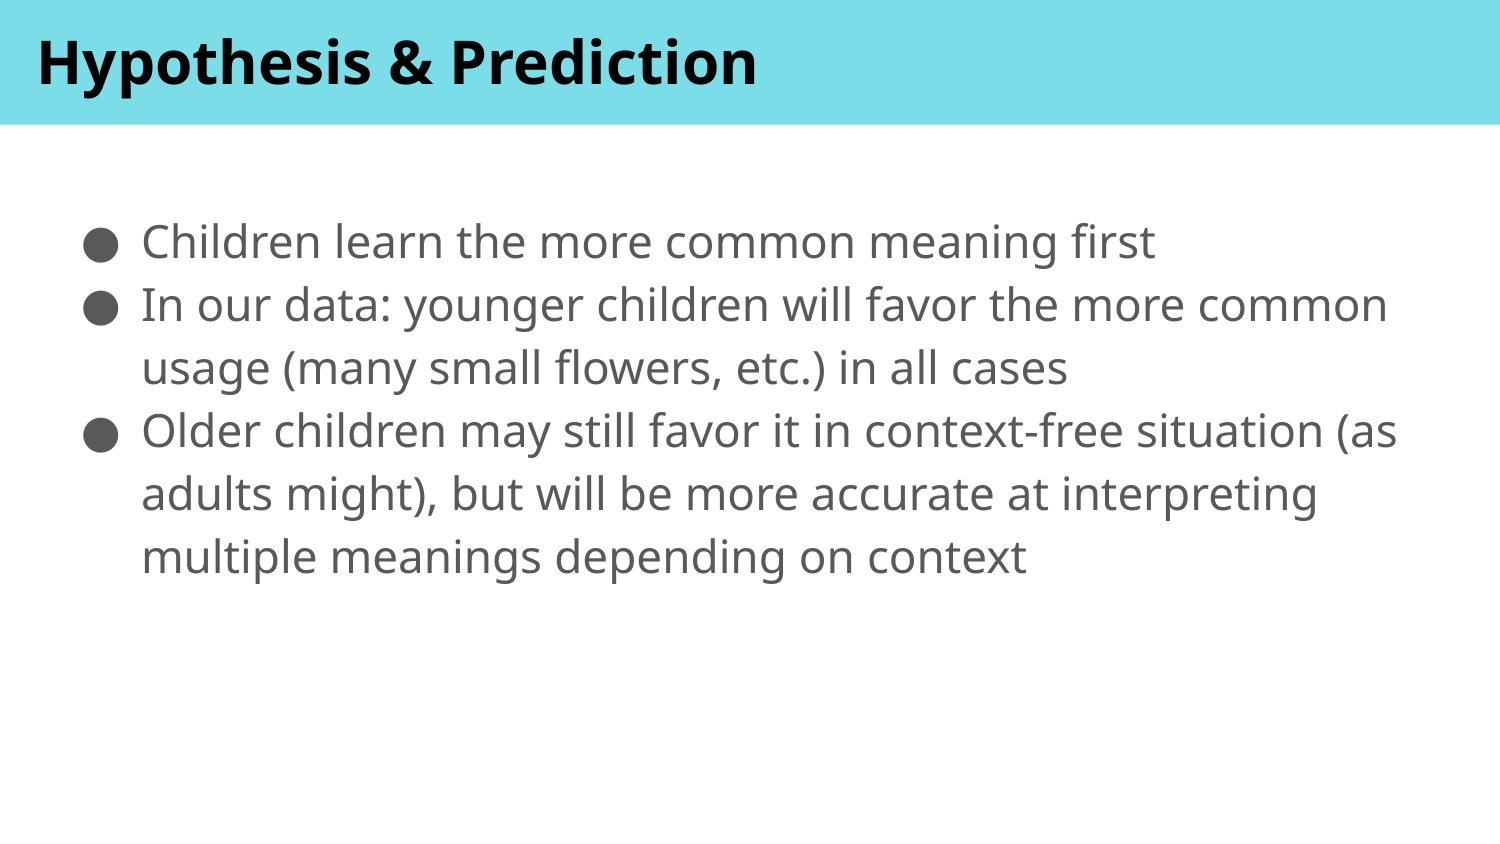

# Hypothesis & Prediction
Children learn the more common meaning first
In our data: younger children will favor the more common usage (many small flowers, etc.) in all cases
Older children may still favor it in context-free situation (as adults might), but will be more accurate at interpreting multiple meanings depending on context